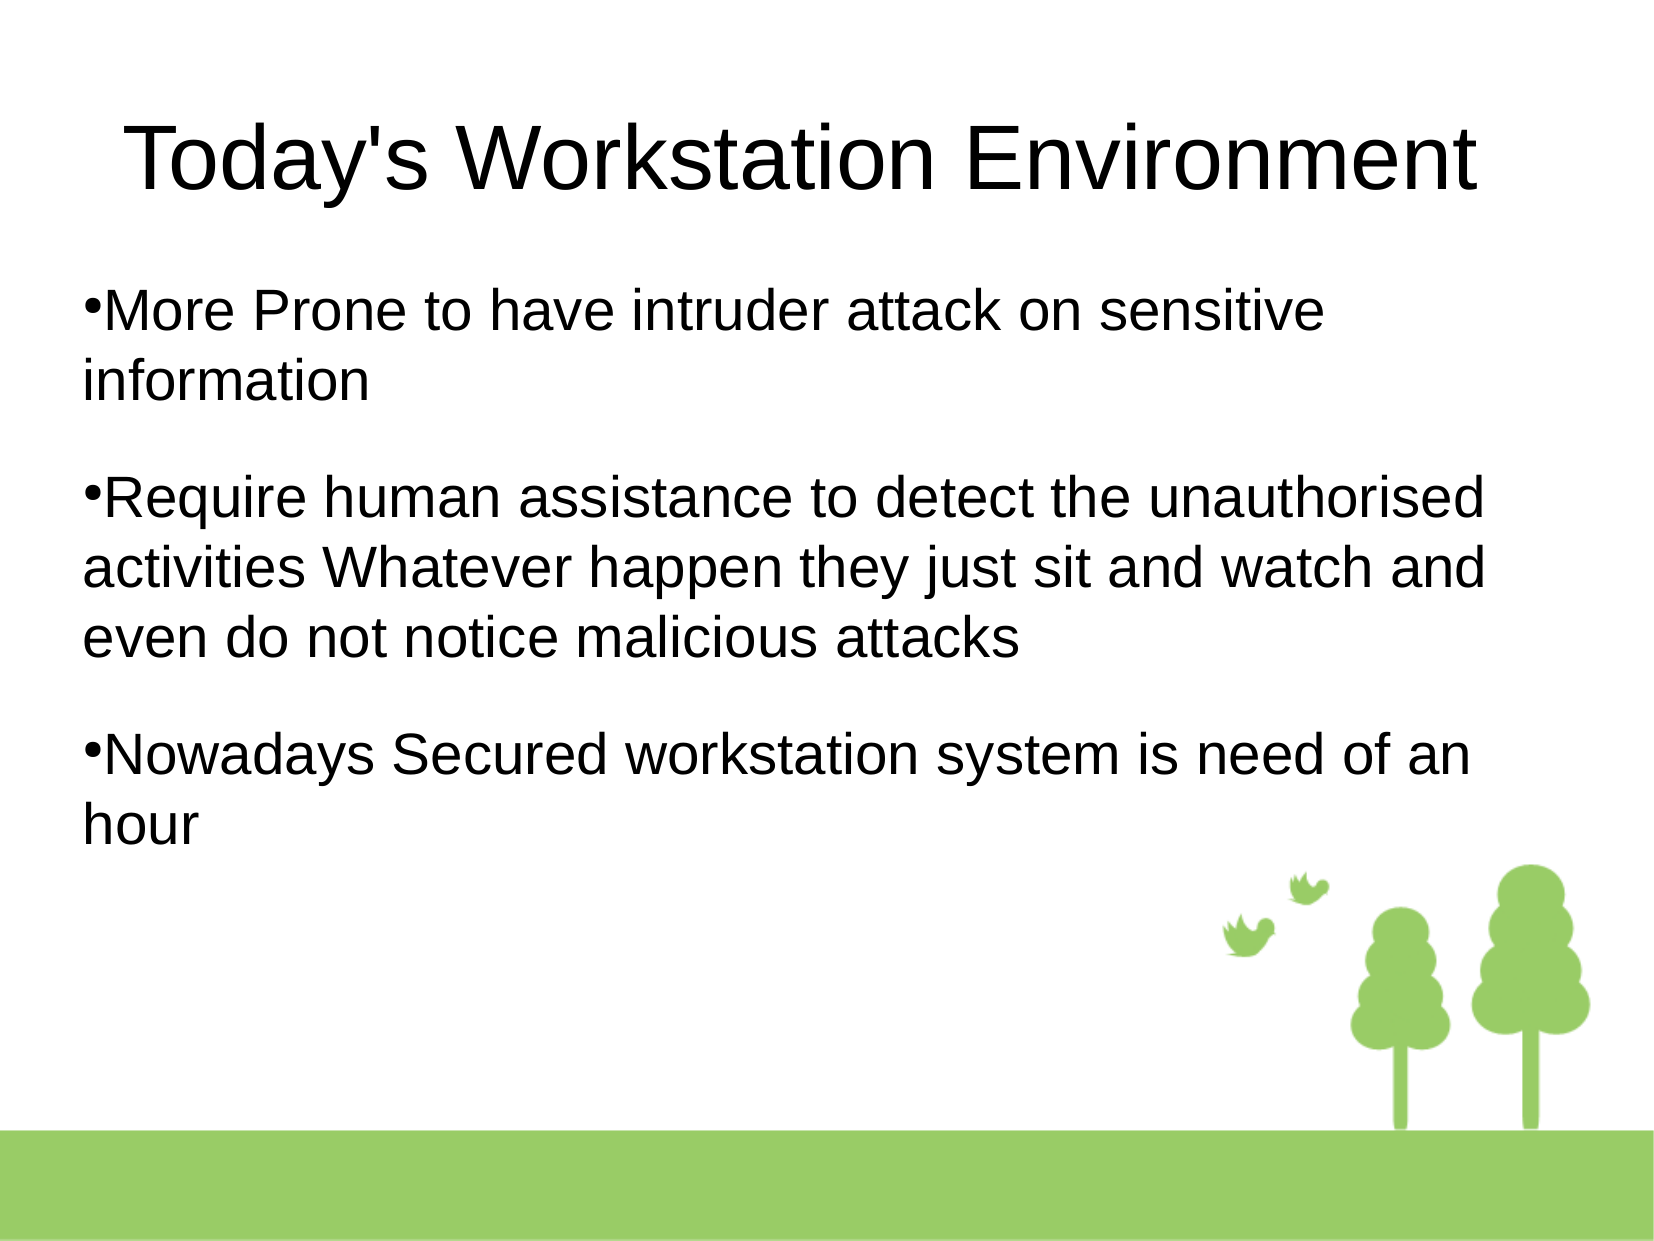

# Today's Workstation Environment
More Prone to have intruder attack on sensitive information
Require human assistance to detect the unauthorised activities Whatever happen they just sit and watch and even do not notice malicious attacks
Nowadays Secured workstation system is need of an hour